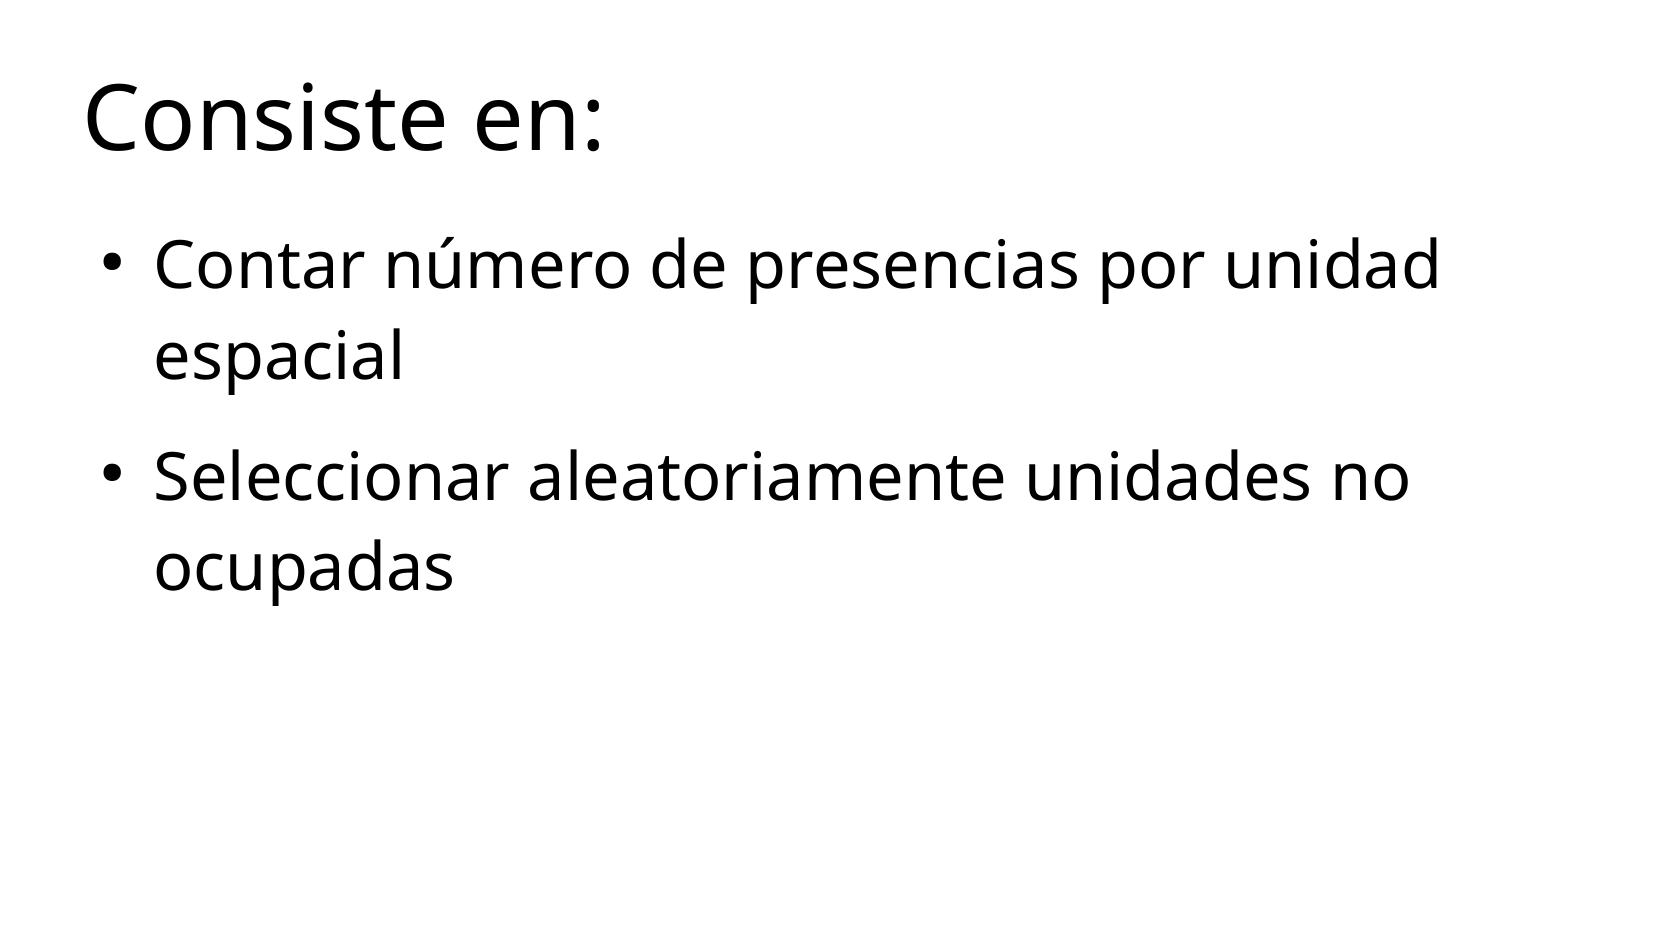

# Consiste en:
Contar número de presencias por unidad espacial
Seleccionar aleatoriamente unidades no ocupadas